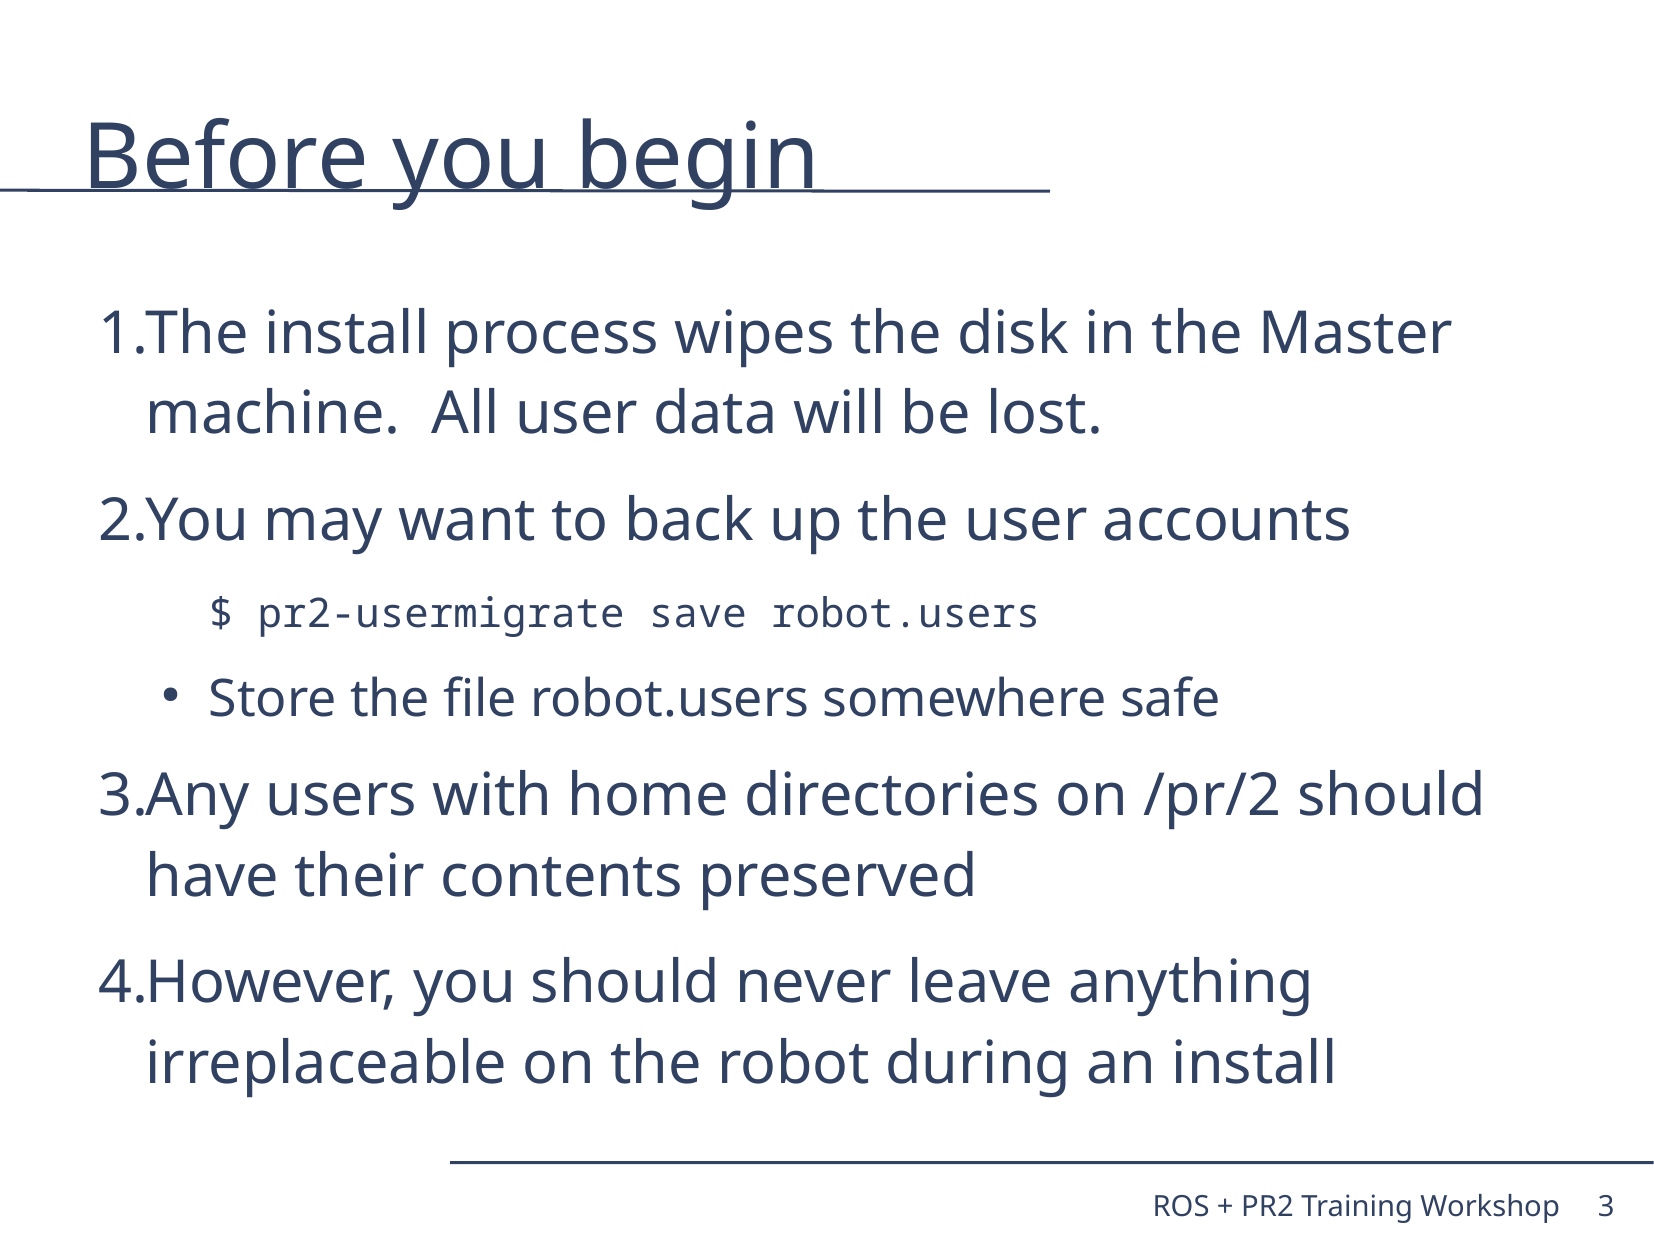

# Before you begin
The install process wipes the disk in the Master machine. All user data will be lost.
You may want to back up the user accounts
$ pr2-usermigrate save robot.users
Store the file robot.users somewhere safe
Any users with home directories on /pr/2 should have their contents preserved
However, you should never leave anything irreplaceable on the robot during an install